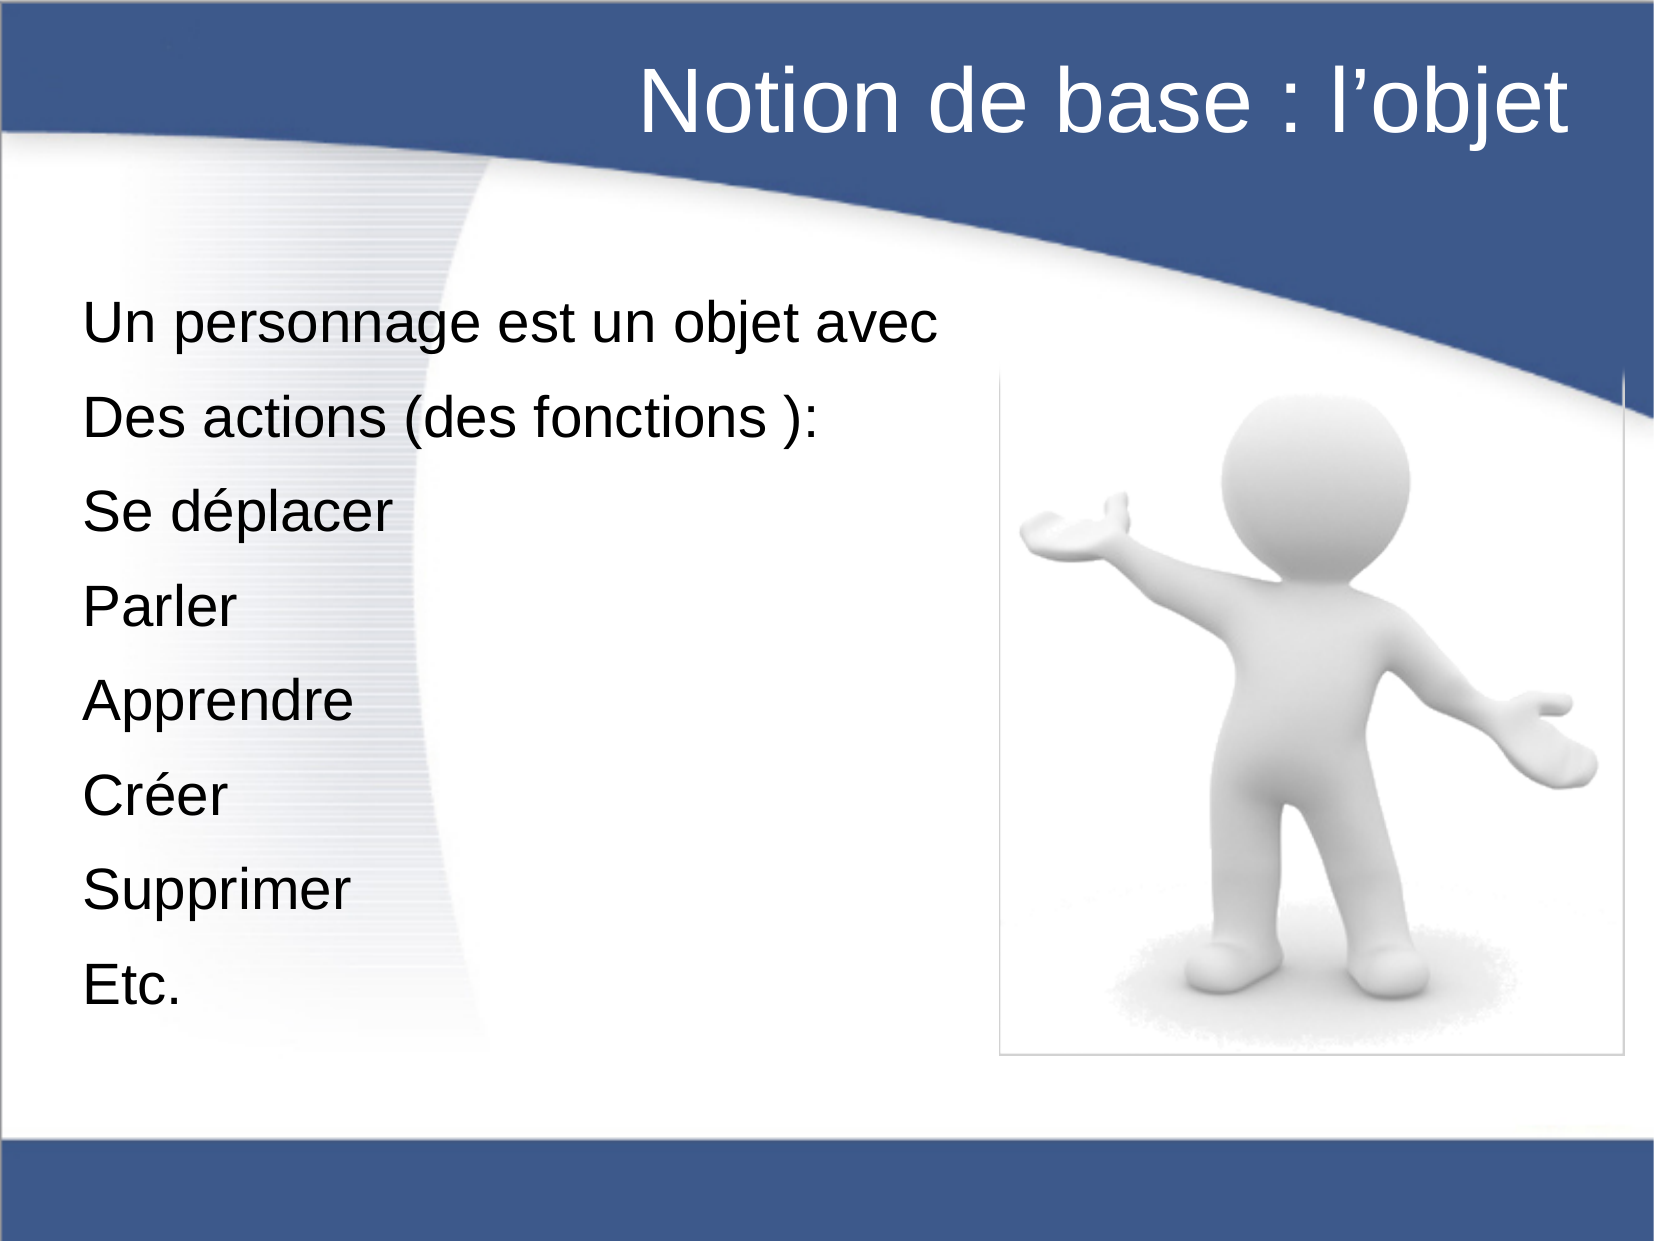

# Notion de base : l’objet
Un personnage est un objet avec
Des actions (des fonctions ):
Se déplacer
Parler
Apprendre
Créer
Supprimer
Etc.